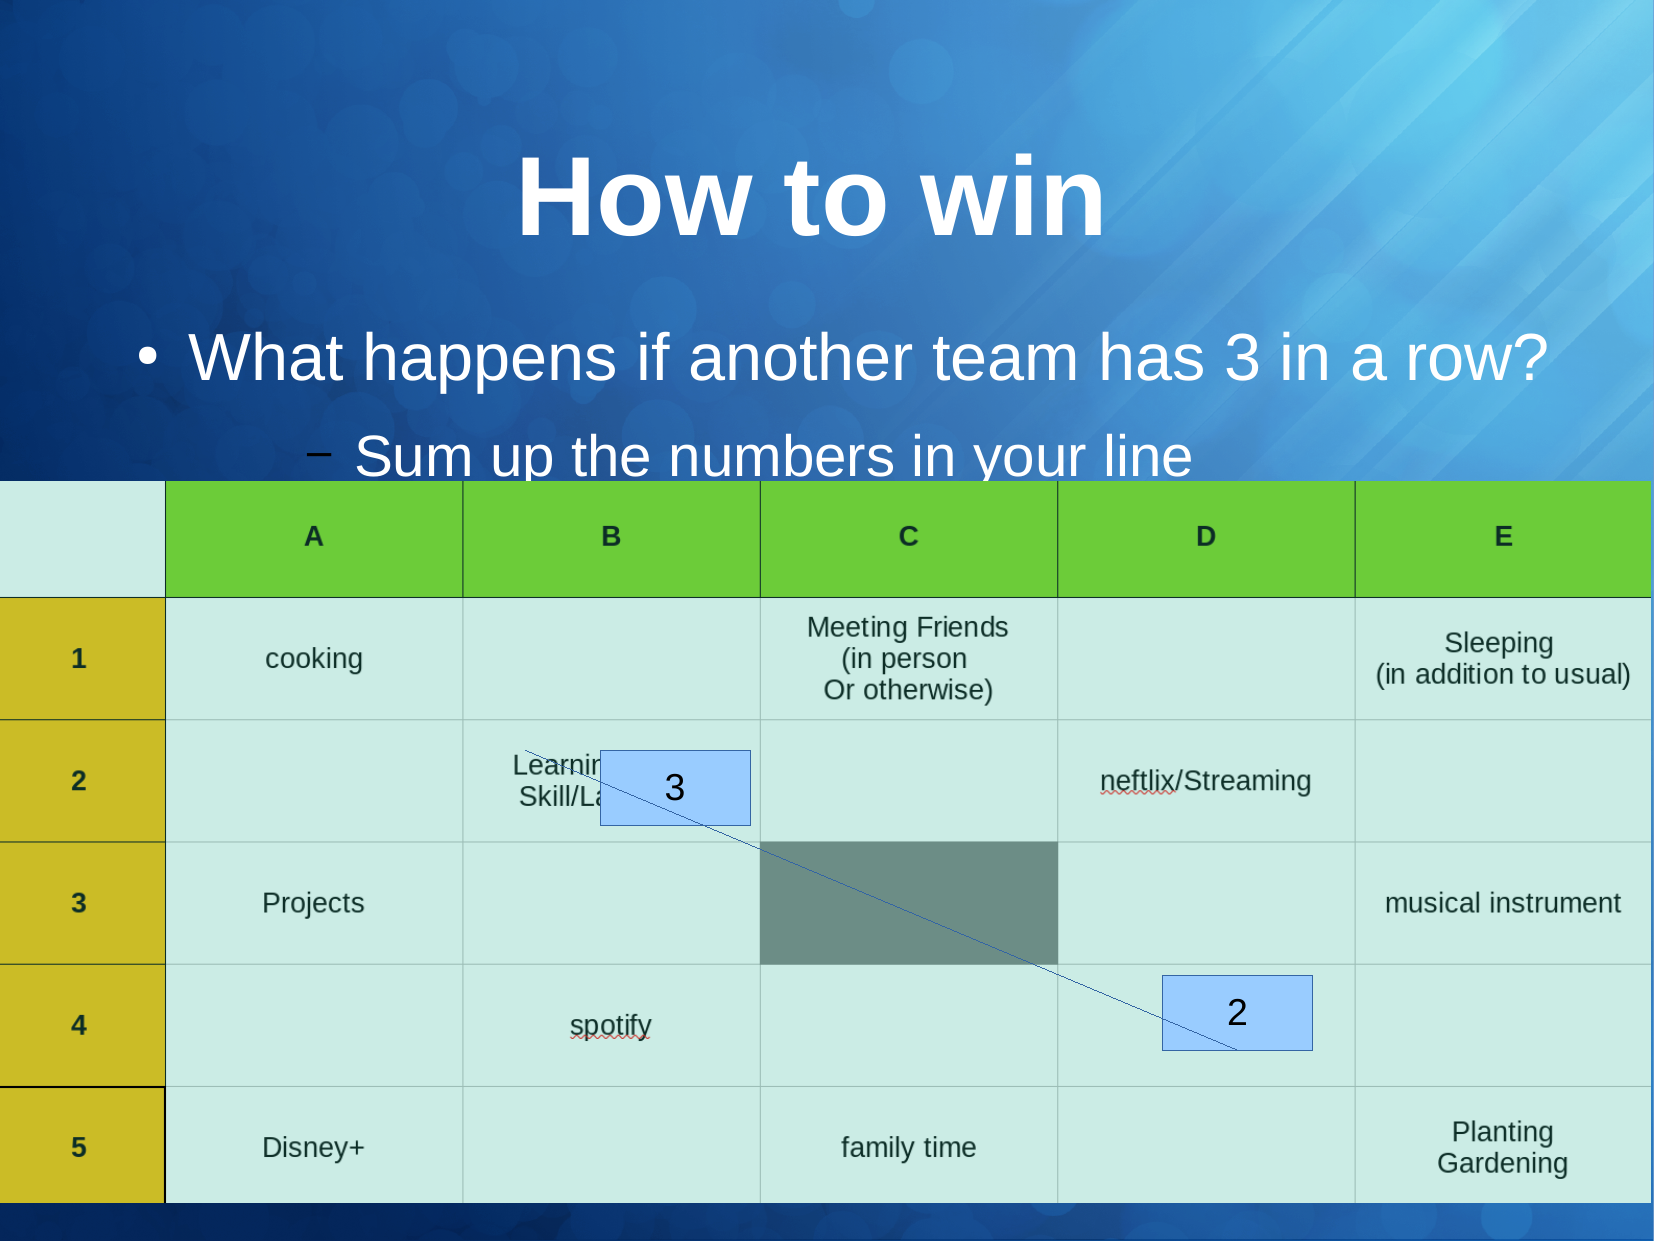

# How to win
What happens if another team has 3 in a row?
Sum up the numbers in your line
3
2